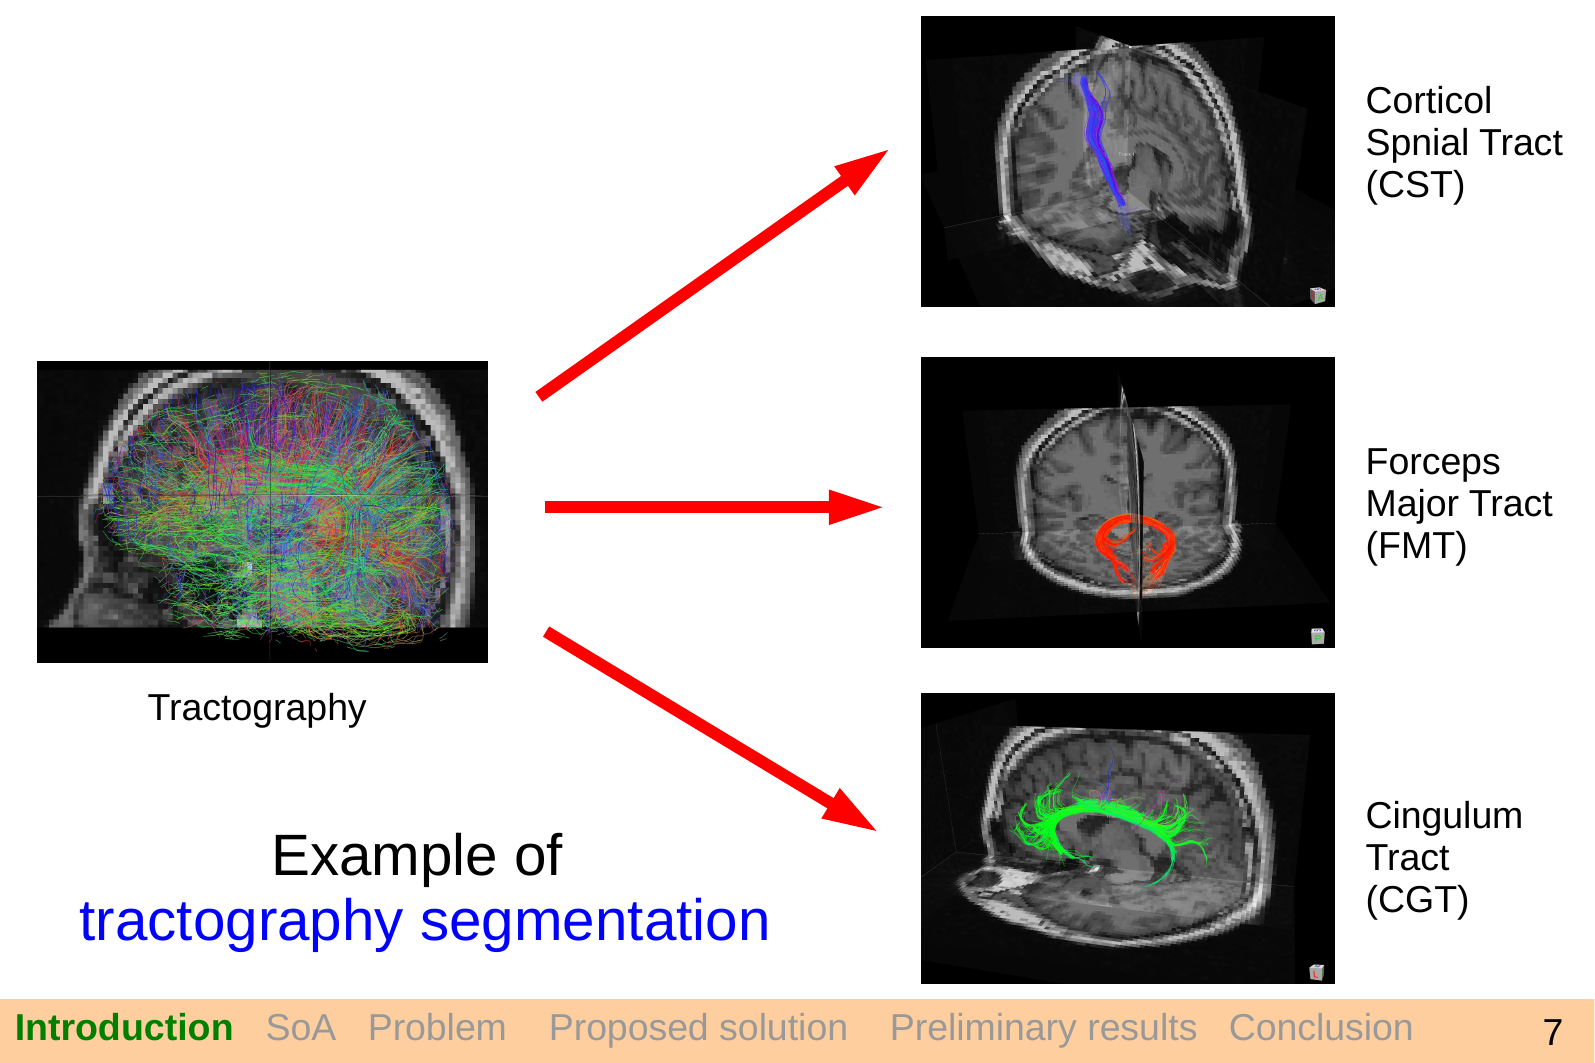

# Corticol Spnial Tract (CST)
Forceps
Major Tract (FMT)
Tractography
Cingulum
Tract
(CGT)
Example of
tractography segmentation
Introduction SoA Problem Proposed solution Preliminary results Conclusion